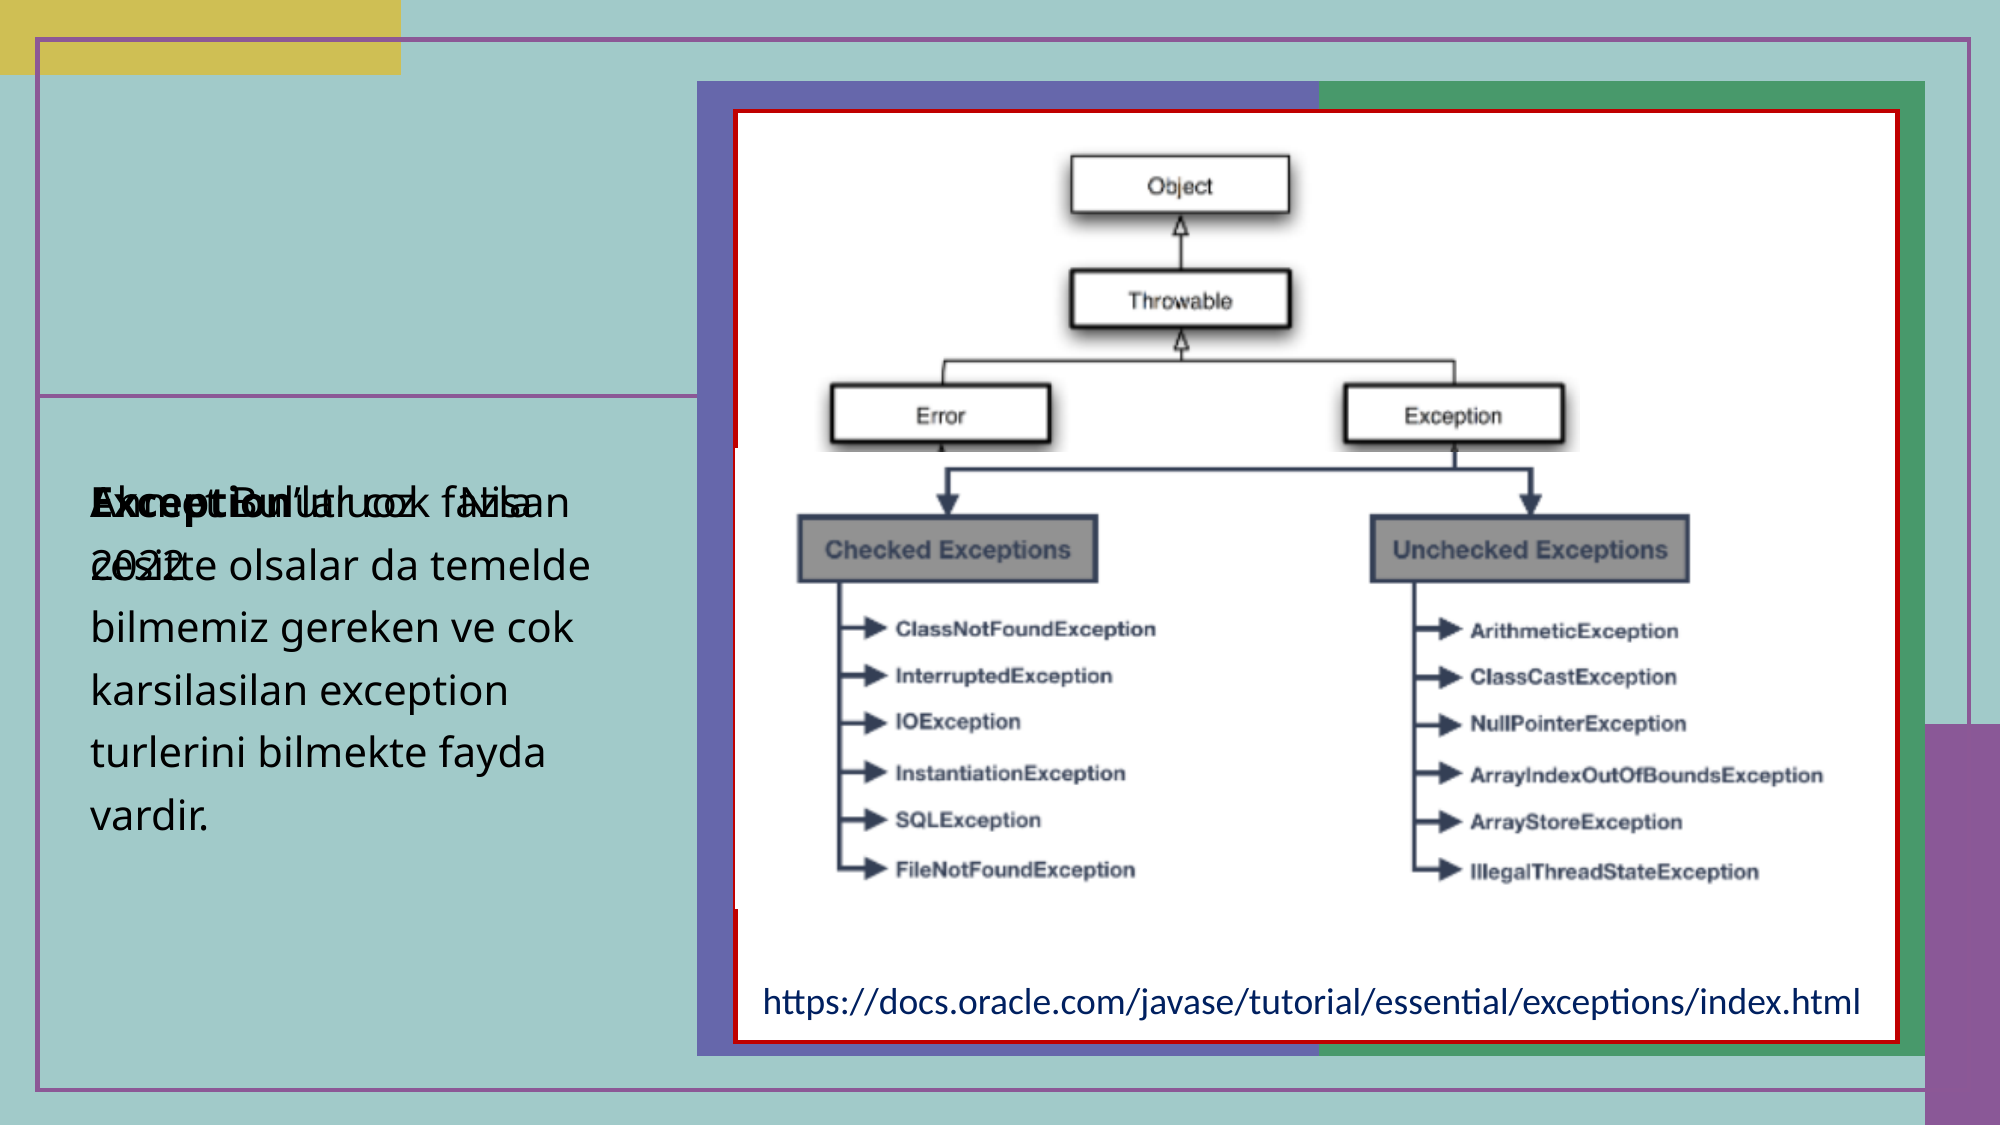

# Exceptions turleri
Exception’lar cok fazla cesitte olsalar da temelde bilmemiz gereken ve cok karsilasilan exception turlerini bilmekte fayda vardir.
Ahmet Bulutluoz Nisan 2022
https://docs.oracle.com/javase/tutorial/essential/exceptions/index.html